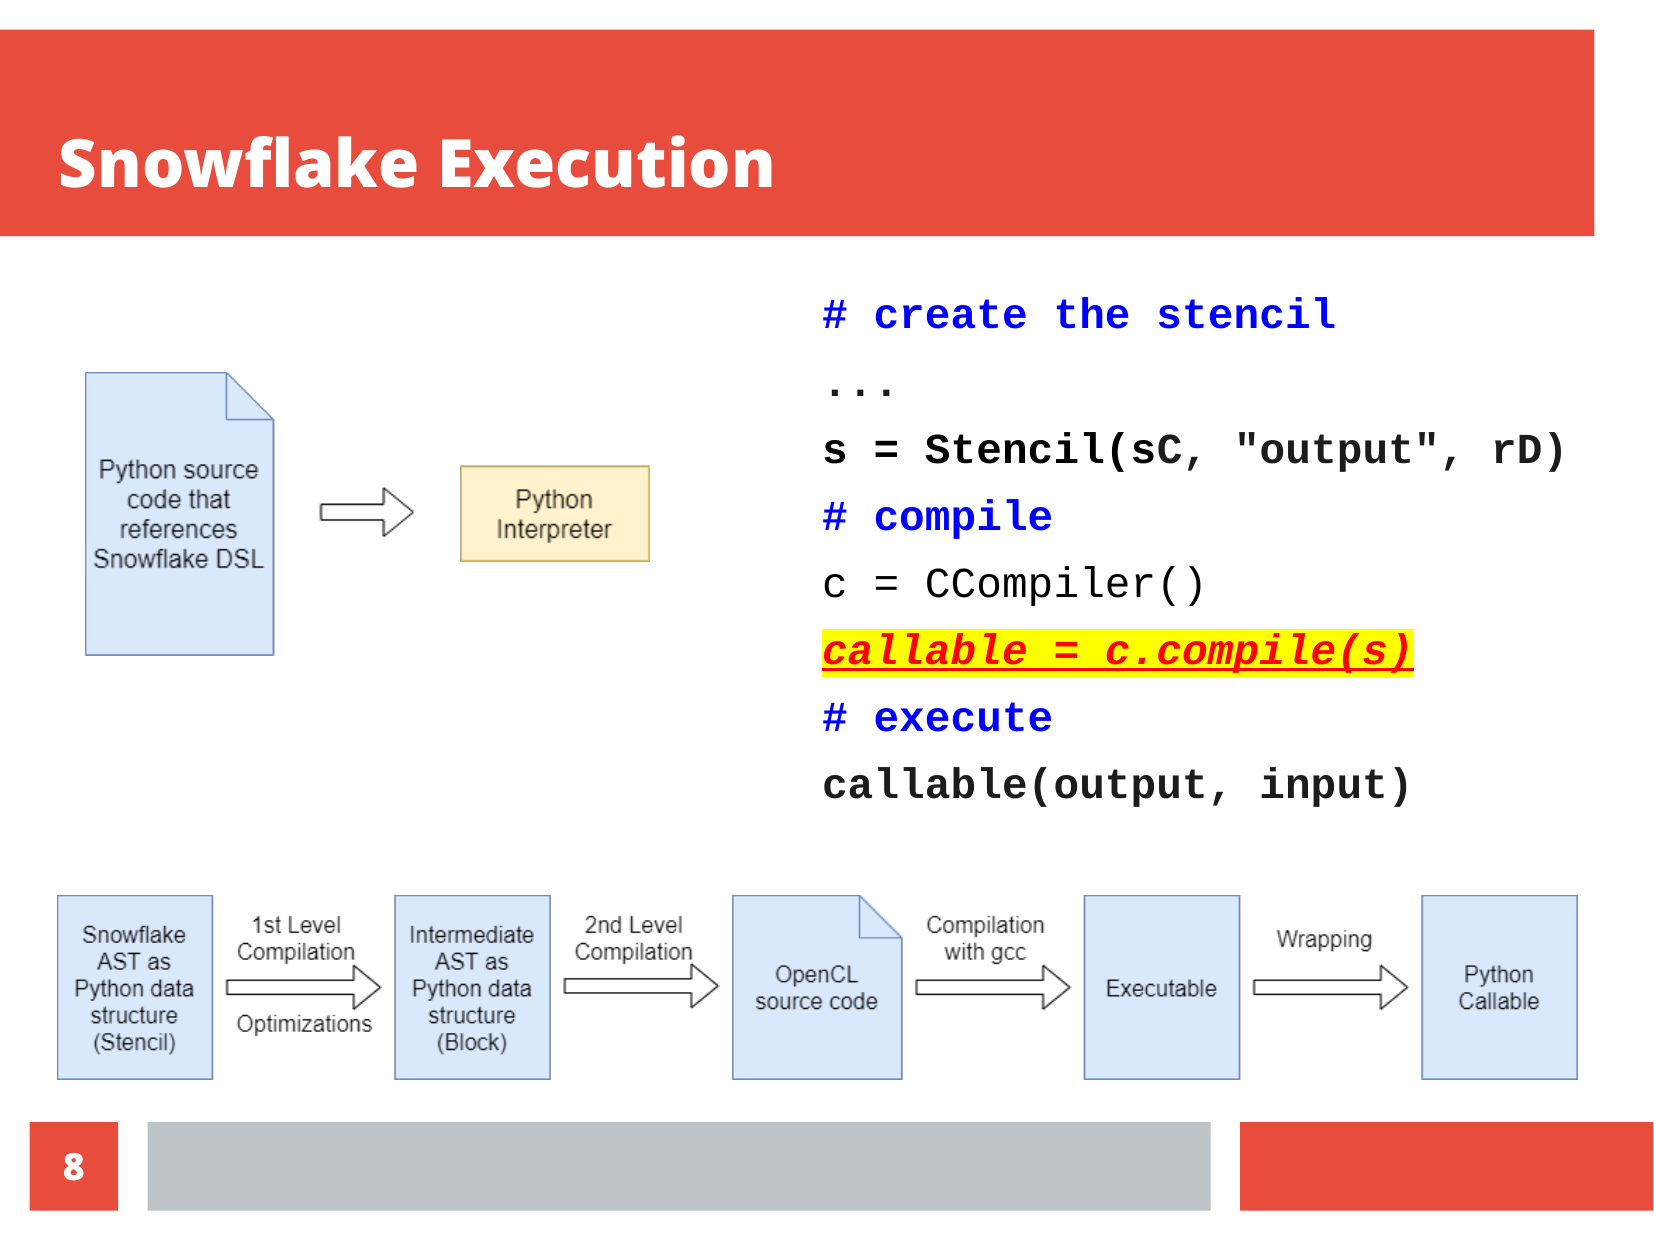

# Snowflake Execution
# create the stencil
...
s = Stencil(sC, "output", rD)
# compile
c = CCompiler()
callable = c.compile(s)
# execute
callable(output, input)
8